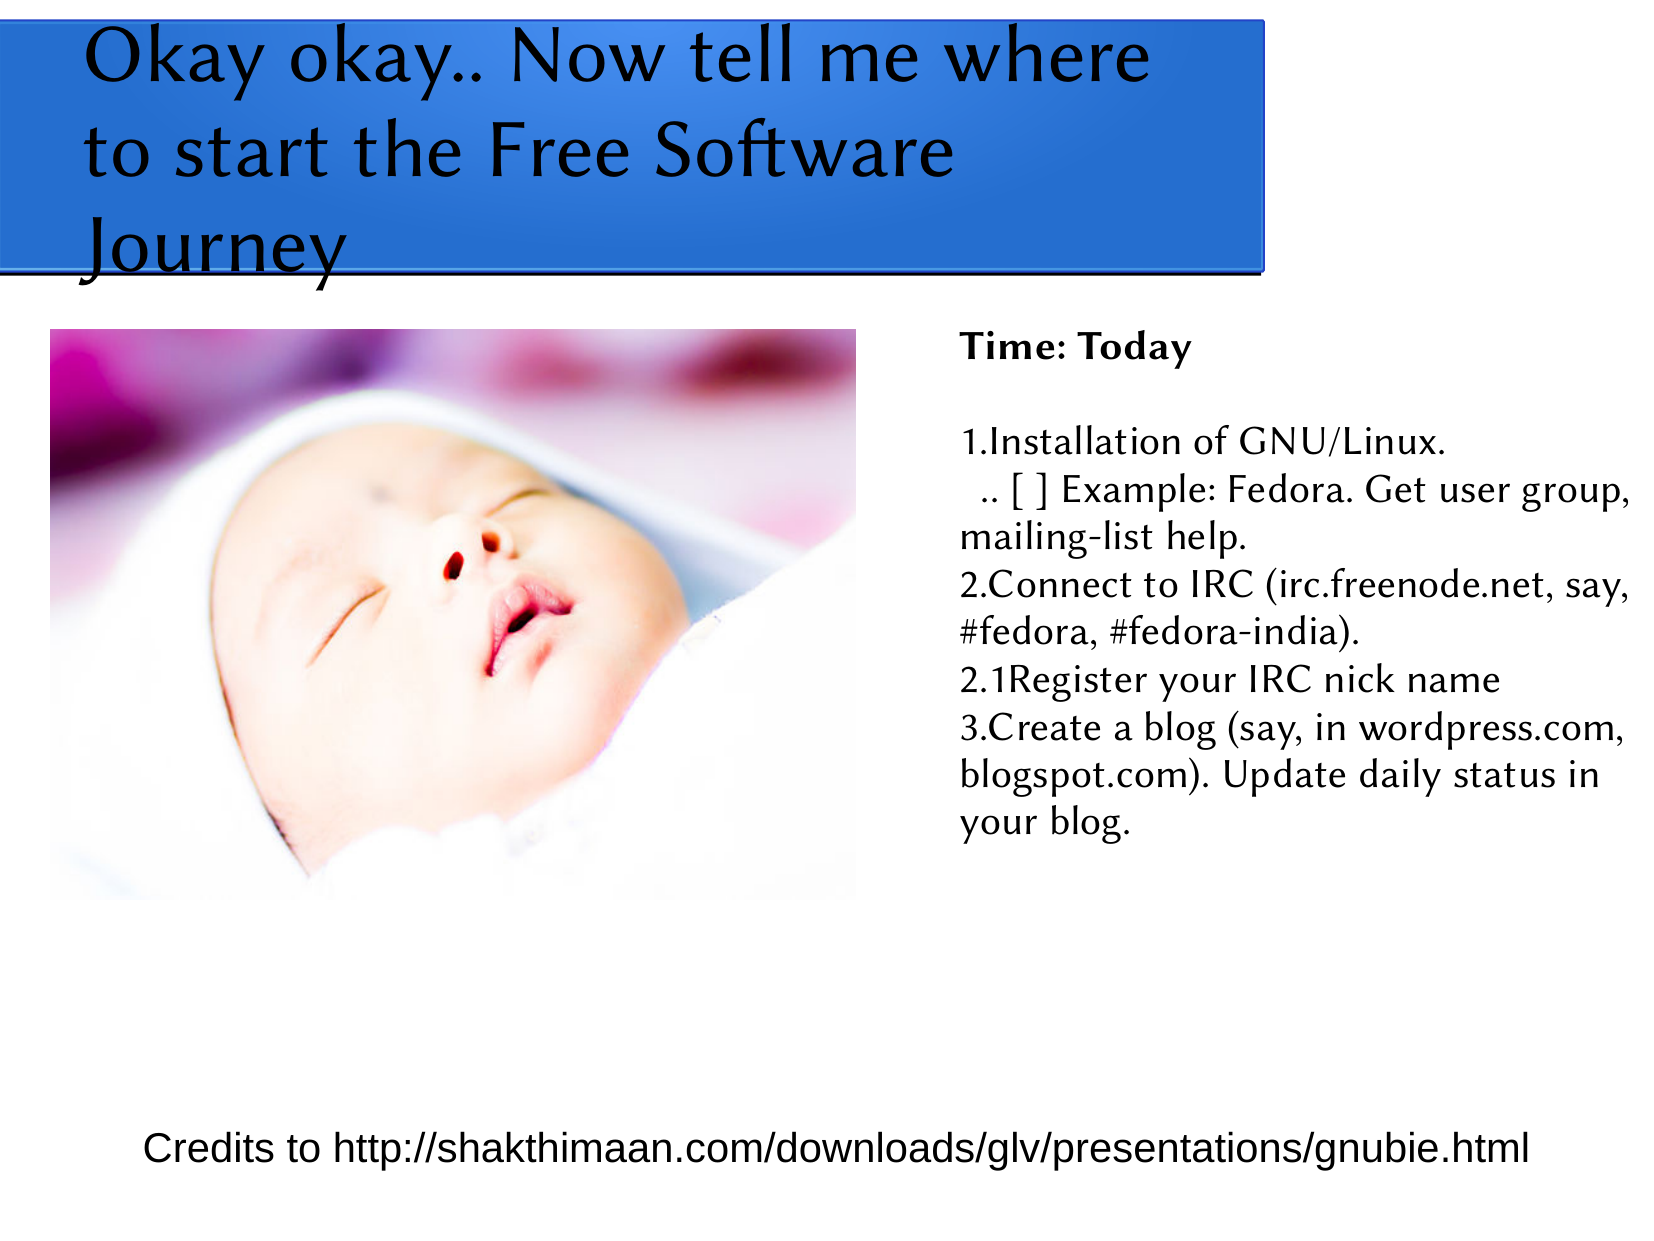

# Okay okay.. Now tell me where to start the Free Software Journey
Time: Today
1.Installation of GNU/Linux.
 .. [ ] Example: Fedora. Get user group, mailing-list help.
2.Connect to IRC (irc.freenode.net, say, #fedora, #fedora-india).
2.1Register your IRC nick name
3.Create a blog (say, in wordpress.com, blogspot.com). Update daily status in your blog.
Credits to http://shakthimaan.com/downloads/glv/presentations/gnubie.html